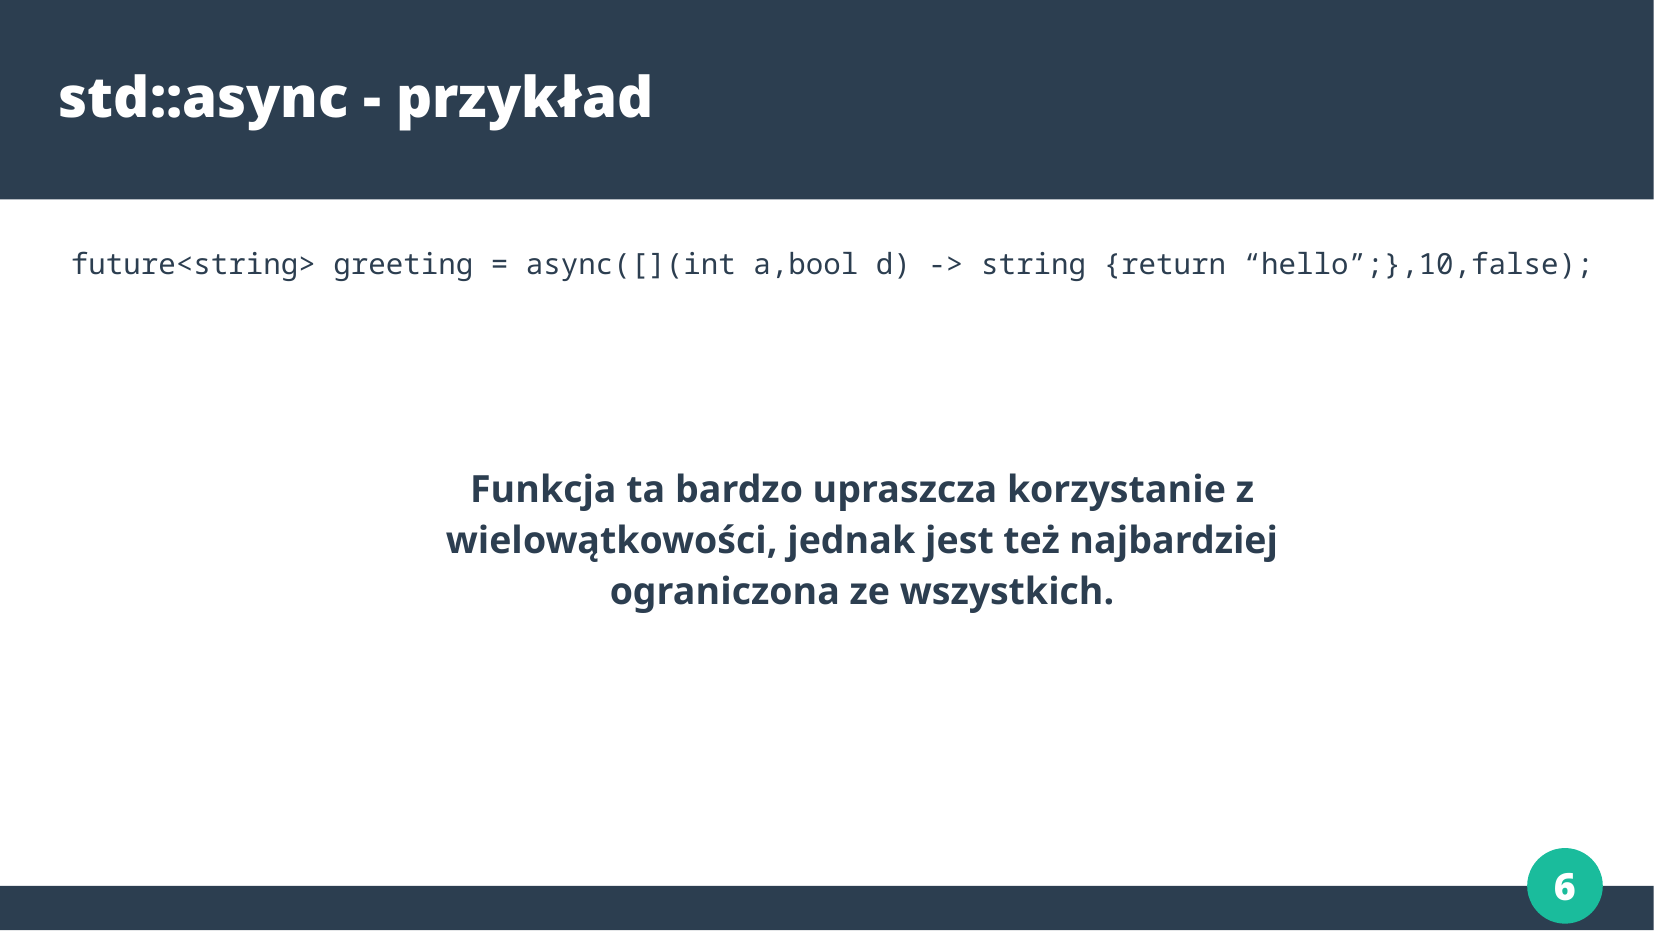

# std::async - przykład
future<string> greeting = async([](int a,bool d) -> string {return “hello”;},10,false);
Funkcja ta bardzo upraszcza korzystanie z wielowątkowości, jednak jest też najbardziej ograniczona ze wszystkich.